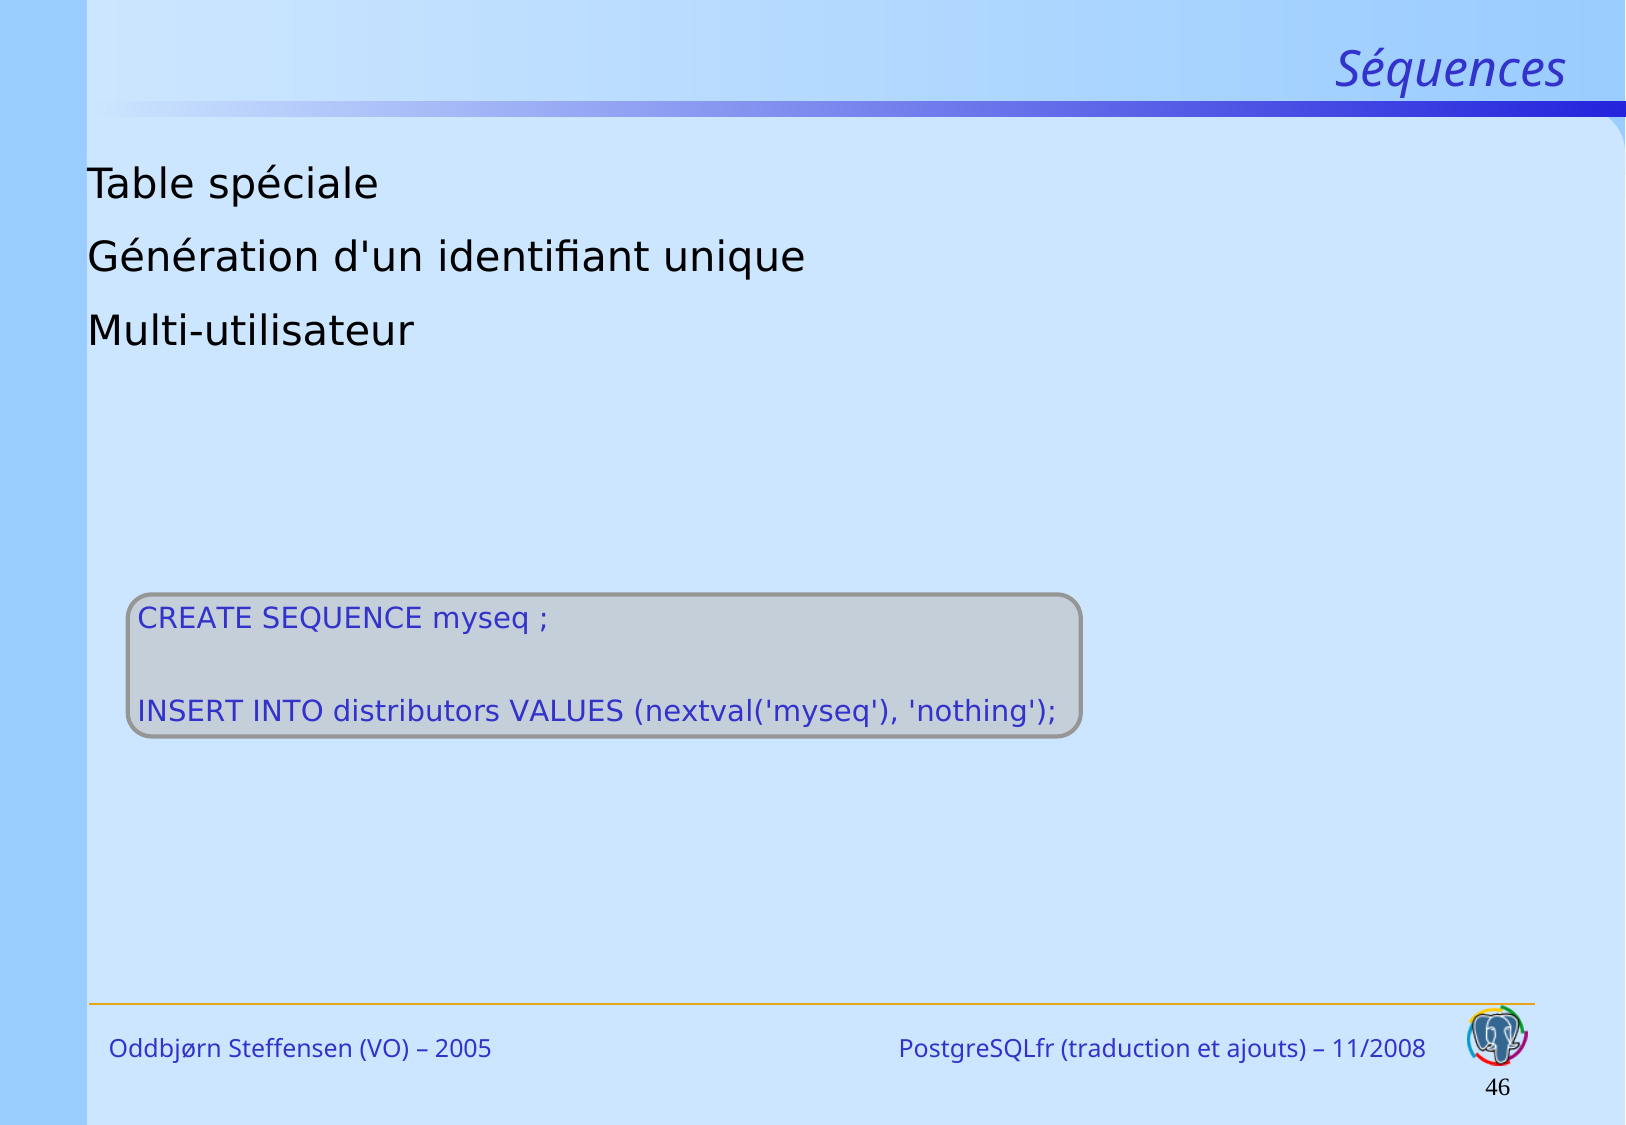

# Séquences
Table spéciale
Génération d'un identifiant unique
Multi-utilisateur
CREATE SEQUENCE myseq ;
INSERT INTO distributors VALUES (nextval('myseq'), 'nothing');